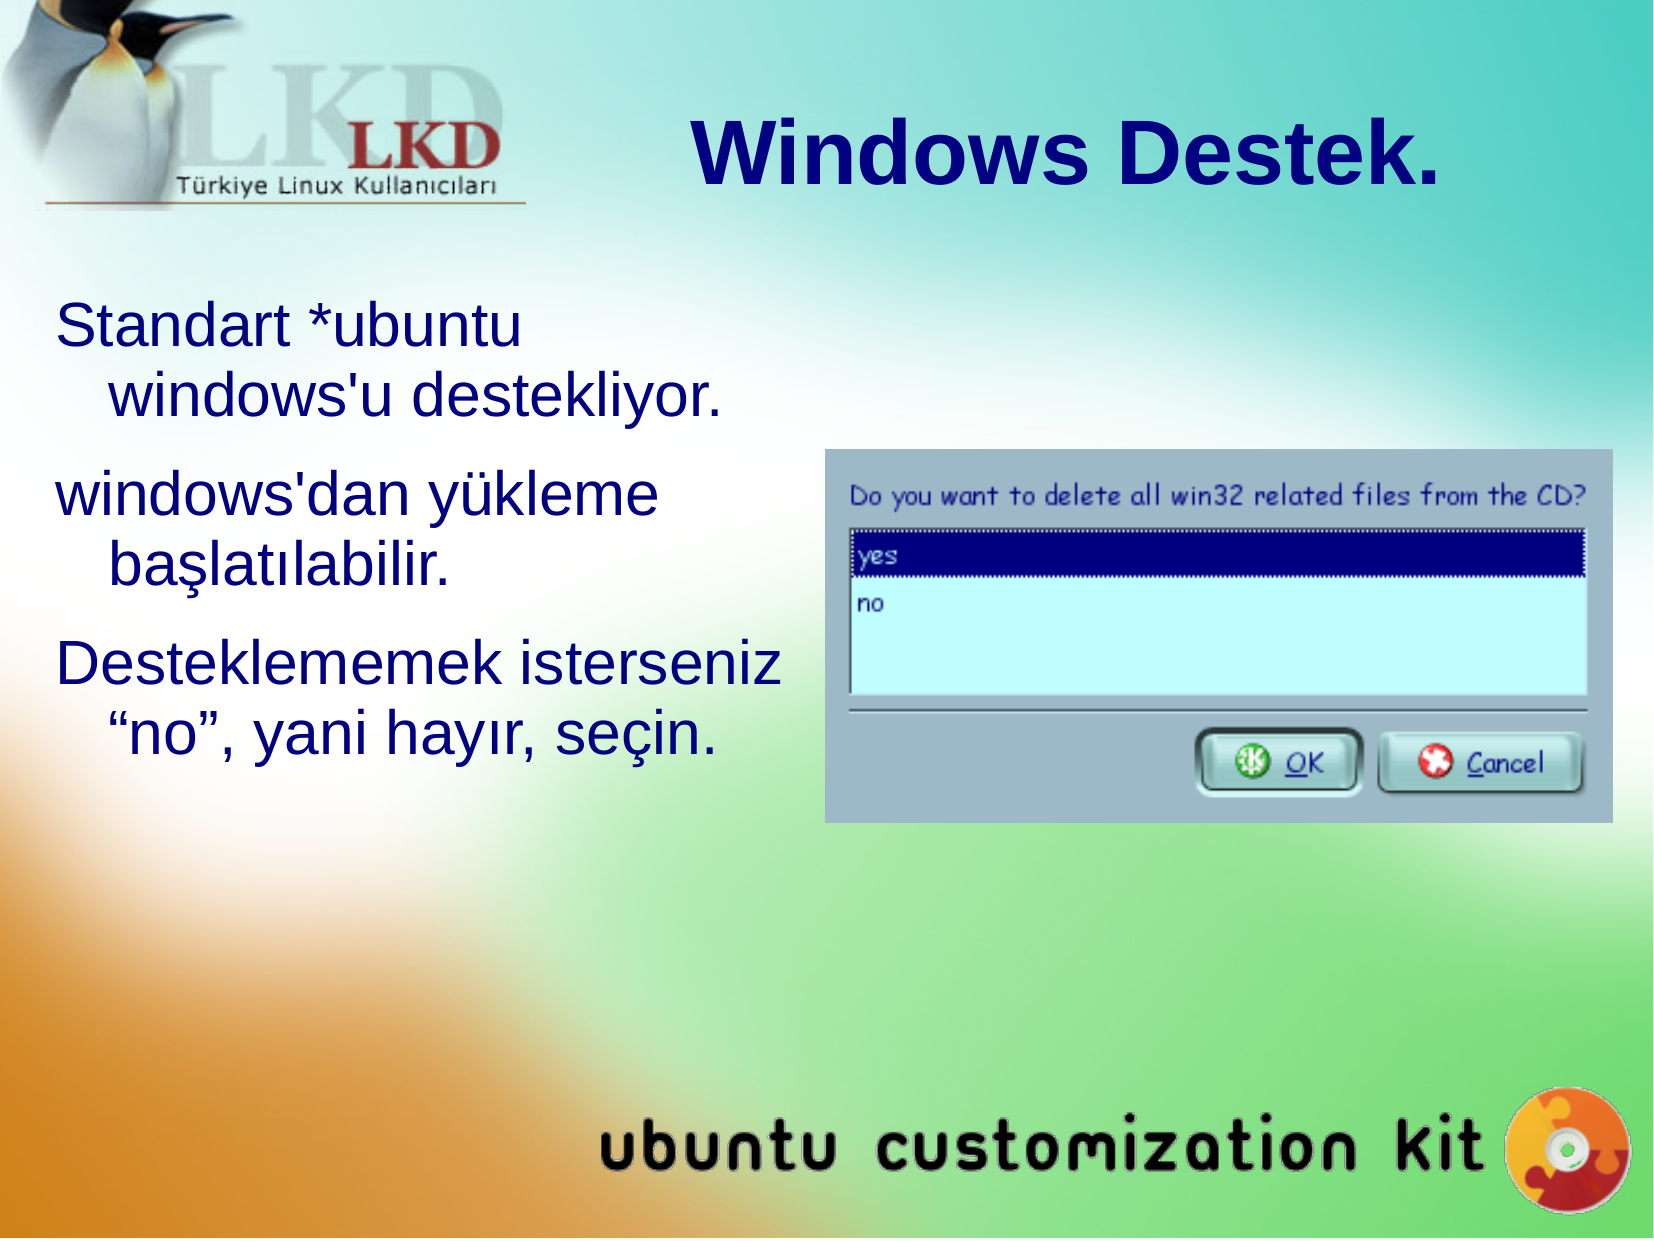

# Windows Destek.
Standart *ubuntu windows'u destekliyor.
windows'dan yükleme başlatılabilir.
Desteklememek isterseniz “no”, yani hayır, seçin.